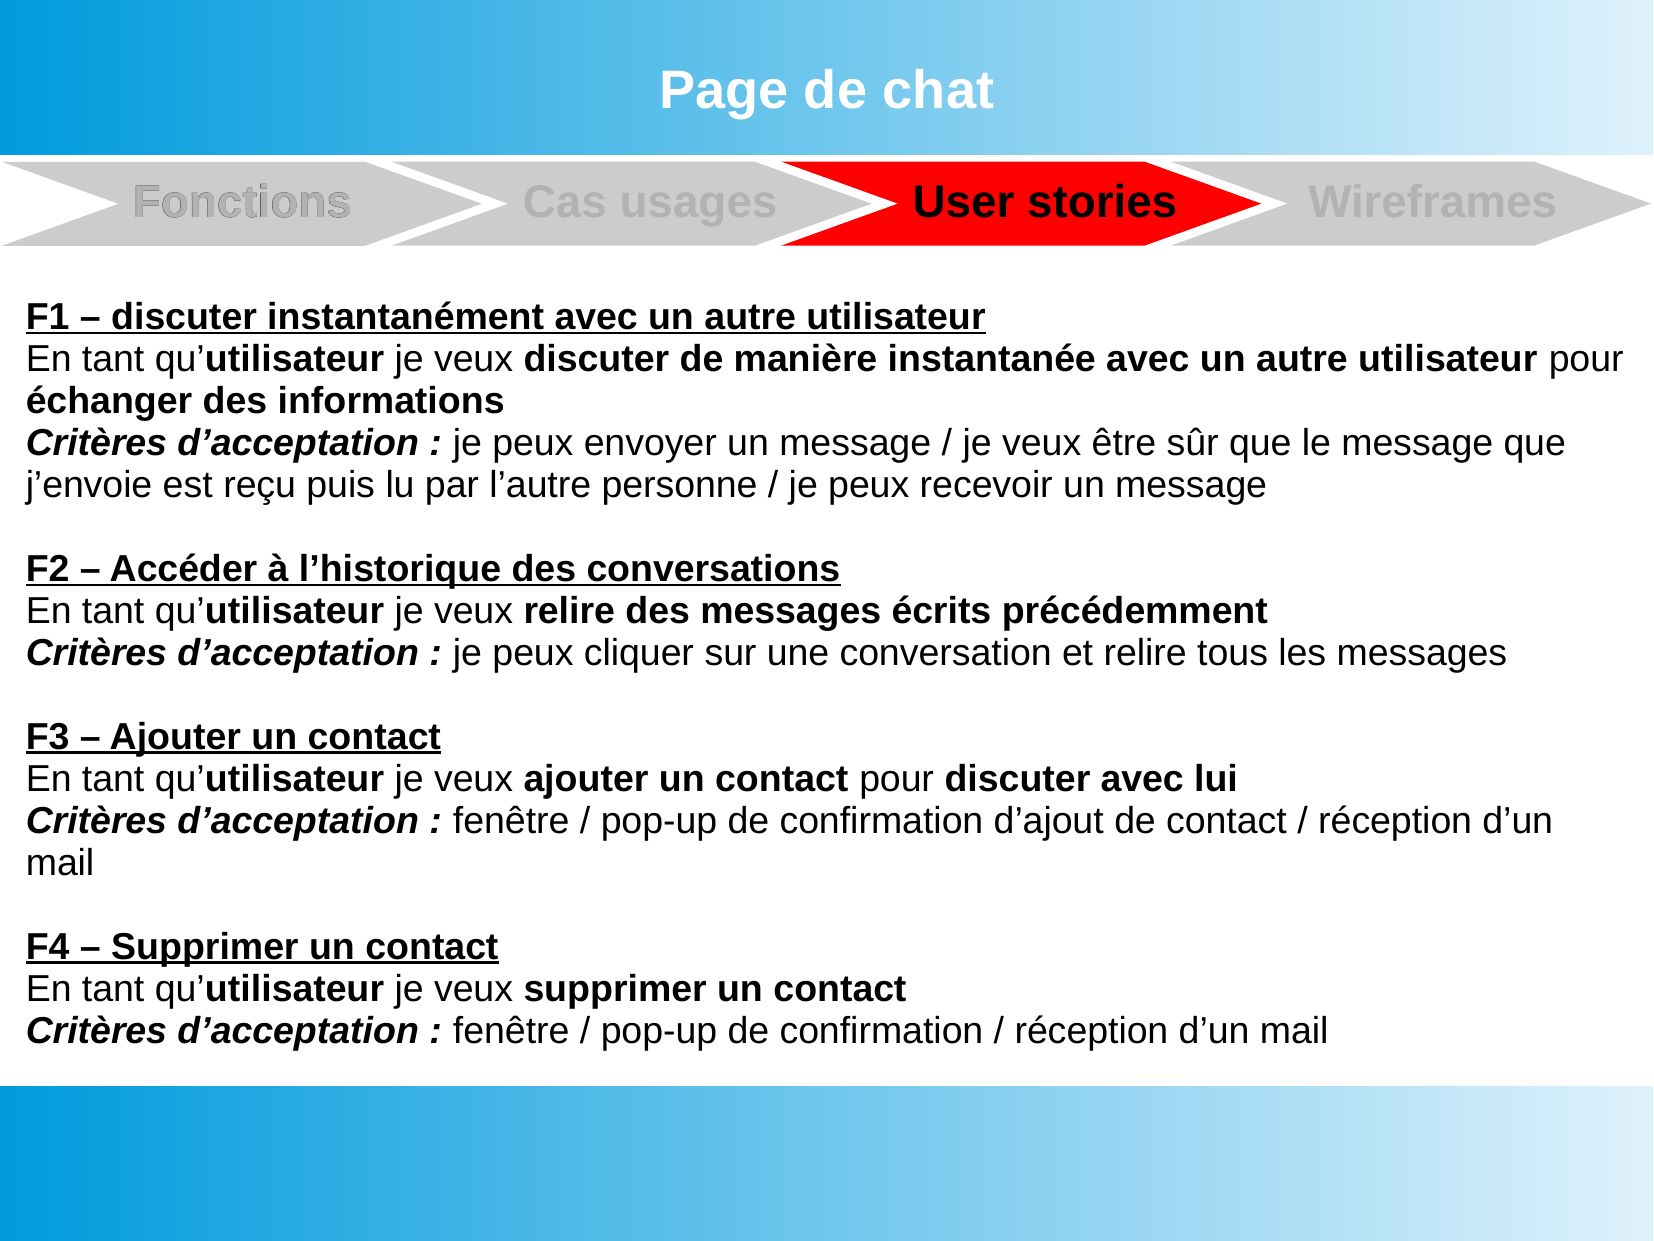

# Page de chat
Fonctions
Fonctions
Cas usages
User stories
Wireframes
F1 – discuter instantanément avec un autre utilisateur
En tant qu’utilisateur je veux discuter de manière instantanée avec un autre utilisateur pour échanger des informations
Critères d’acceptation : je peux envoyer un message / je veux être sûr que le message que j’envoie est reçu puis lu par l’autre personne / je peux recevoir un message
F2 – Accéder à l’historique des conversations
En tant qu’utilisateur je veux relire des messages écrits précédemment
Critères d’acceptation : je peux cliquer sur une conversation et relire tous les messages
F3 – Ajouter un contact
En tant qu’utilisateur je veux ajouter un contact pour discuter avec lui
Critères d’acceptation : fenêtre / pop-up de confirmation d’ajout de contact / réception d’un mail
F4 – Supprimer un contact
En tant qu’utilisateur je veux supprimer un contact
Critères d’acceptation : fenêtre / pop-up de confirmation / réception d’un mail